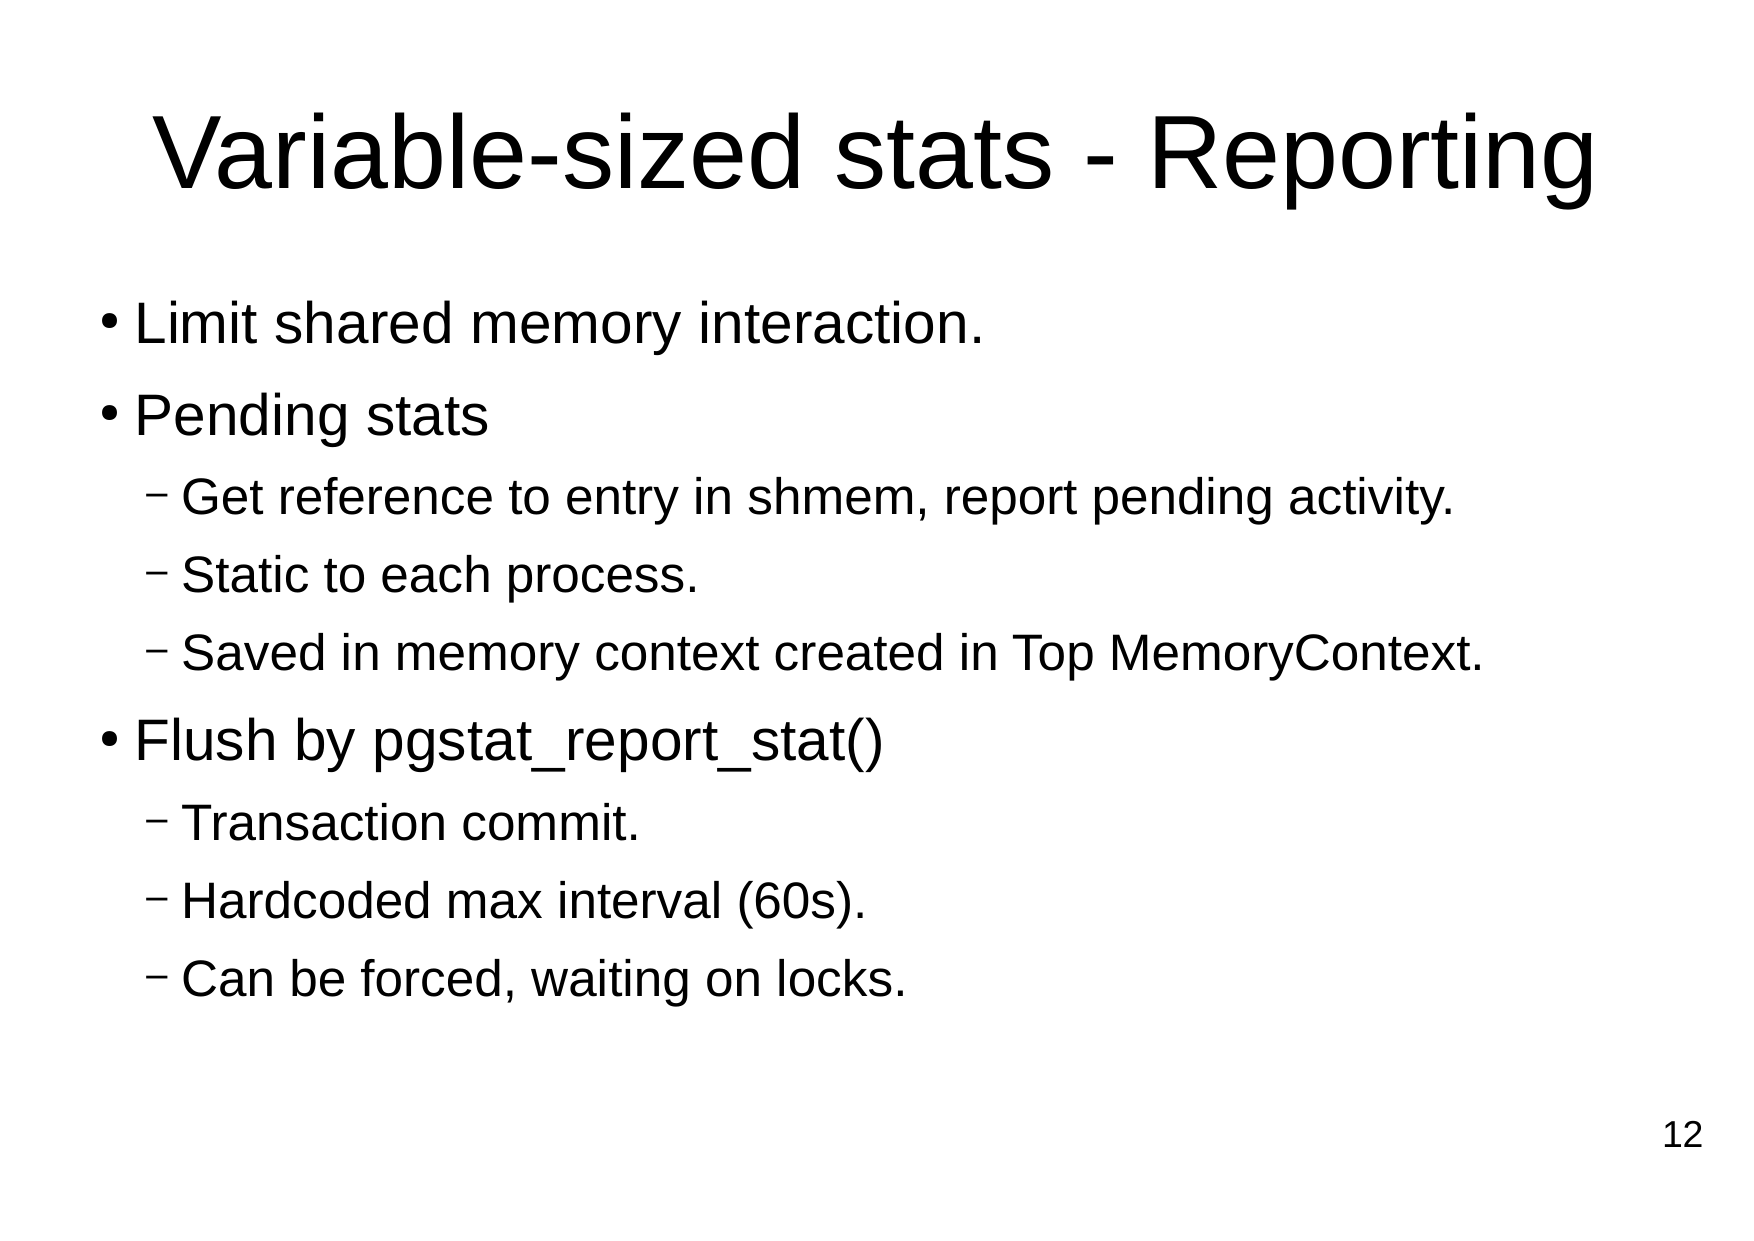

# Variable-sized stats - Reporting
Limit shared memory interaction.
Pending stats
Get reference to entry in shmem, report pending activity.
Static to each process.
Saved in memory context created in Top MemoryContext.
Flush by pgstat_report_stat()
Transaction commit.
Hardcoded max interval (60s).
Can be forced, waiting on locks.